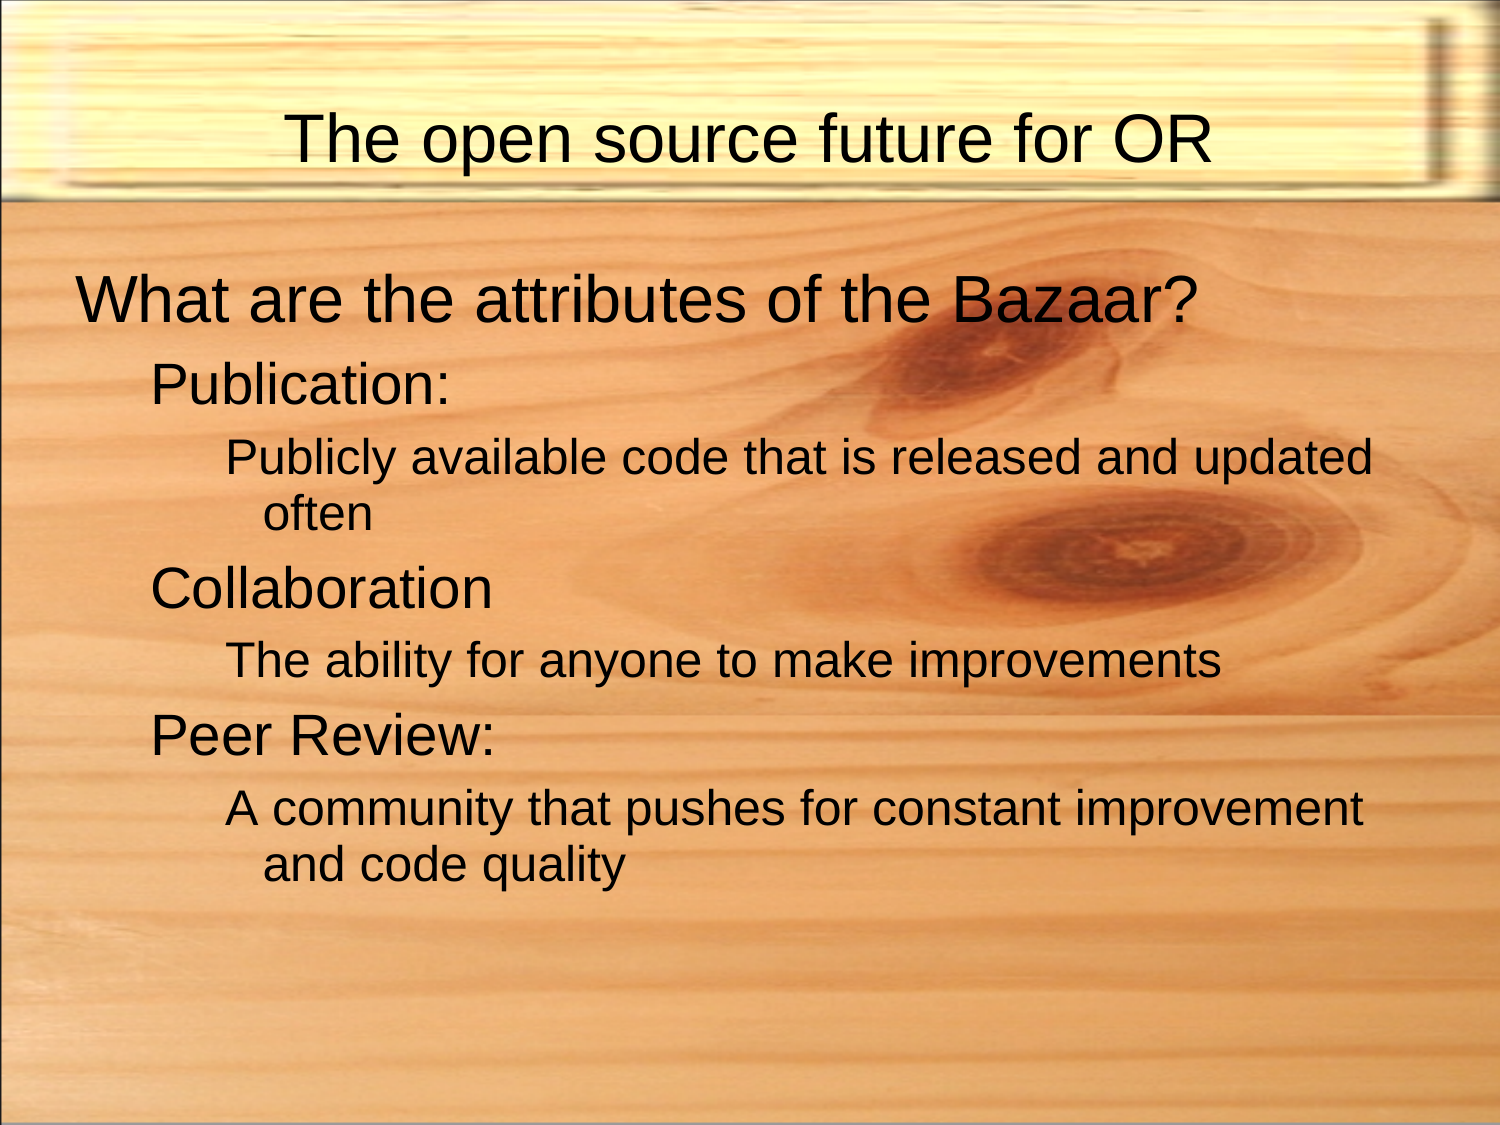

# The open source future for OR
What are the attributes of the Bazaar?
Publication:
Publicly available code that is released and updated often
Collaboration
The ability for anyone to make improvements
Peer Review:
A community that pushes for constant improvement and code quality